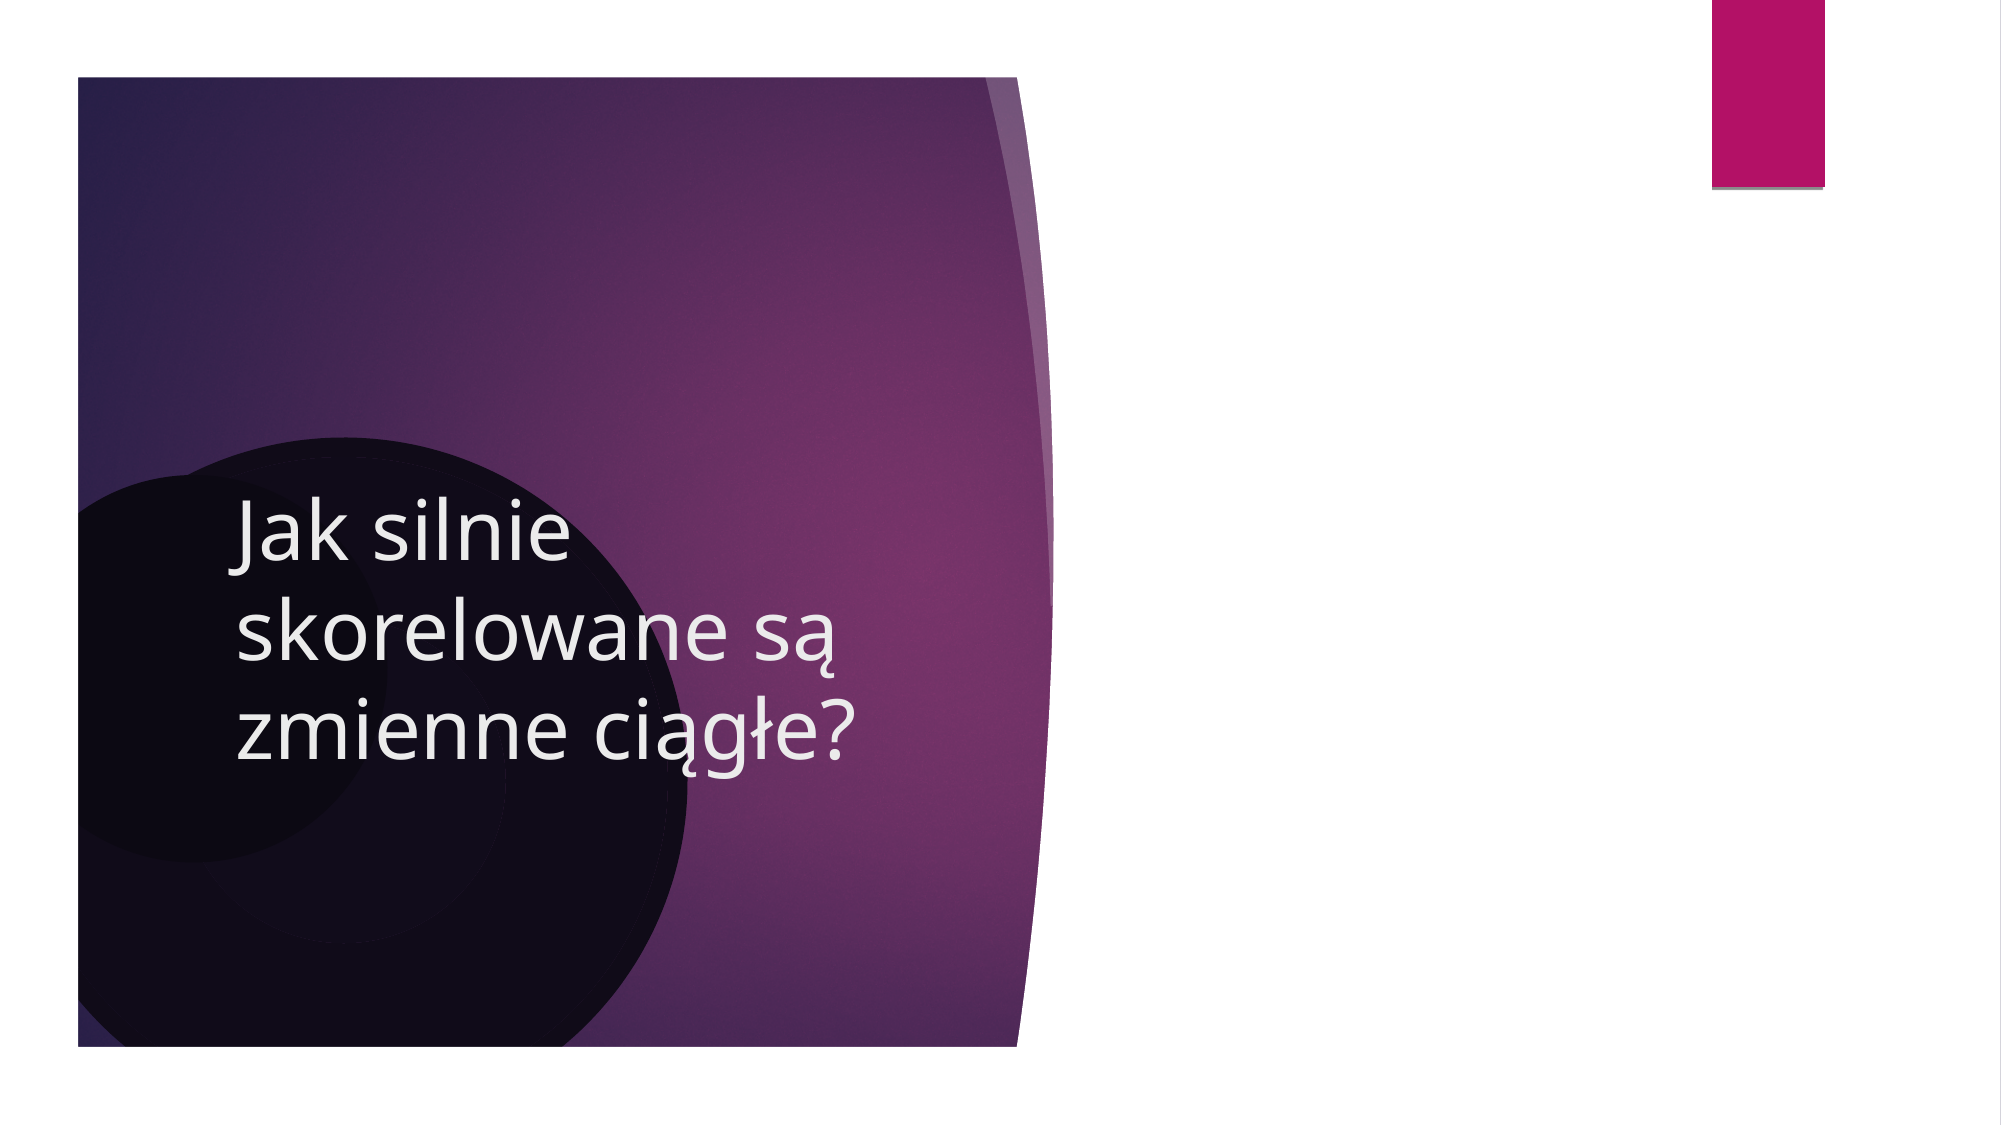

# Jak silnie skorelowane są zmienne ciągłe?